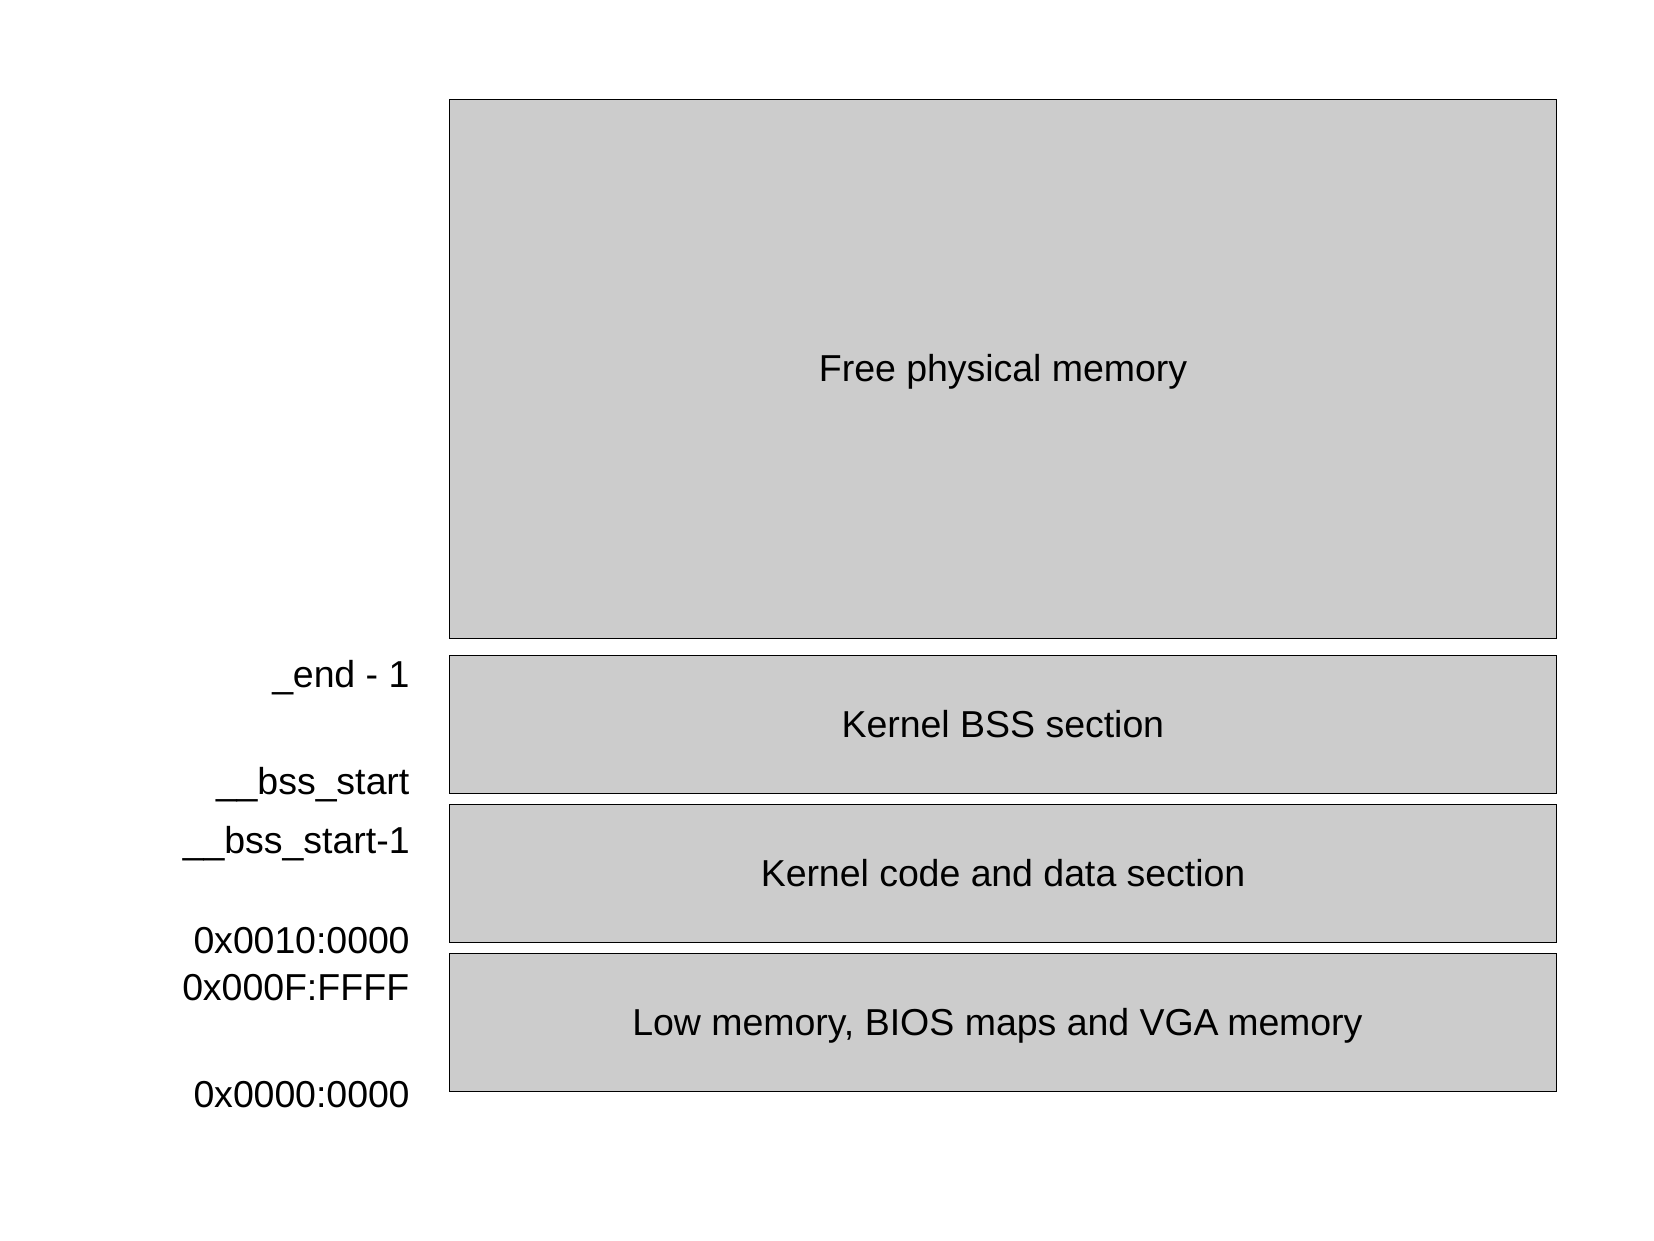

Free physical memory
_end - 1
Kernel BSS section
__bss_start
Kernel code and data section
__bss_start-1
0x0010:0000
Low memory, BIOS maps and VGA memory
0x000F:FFFF
0x0000:0000